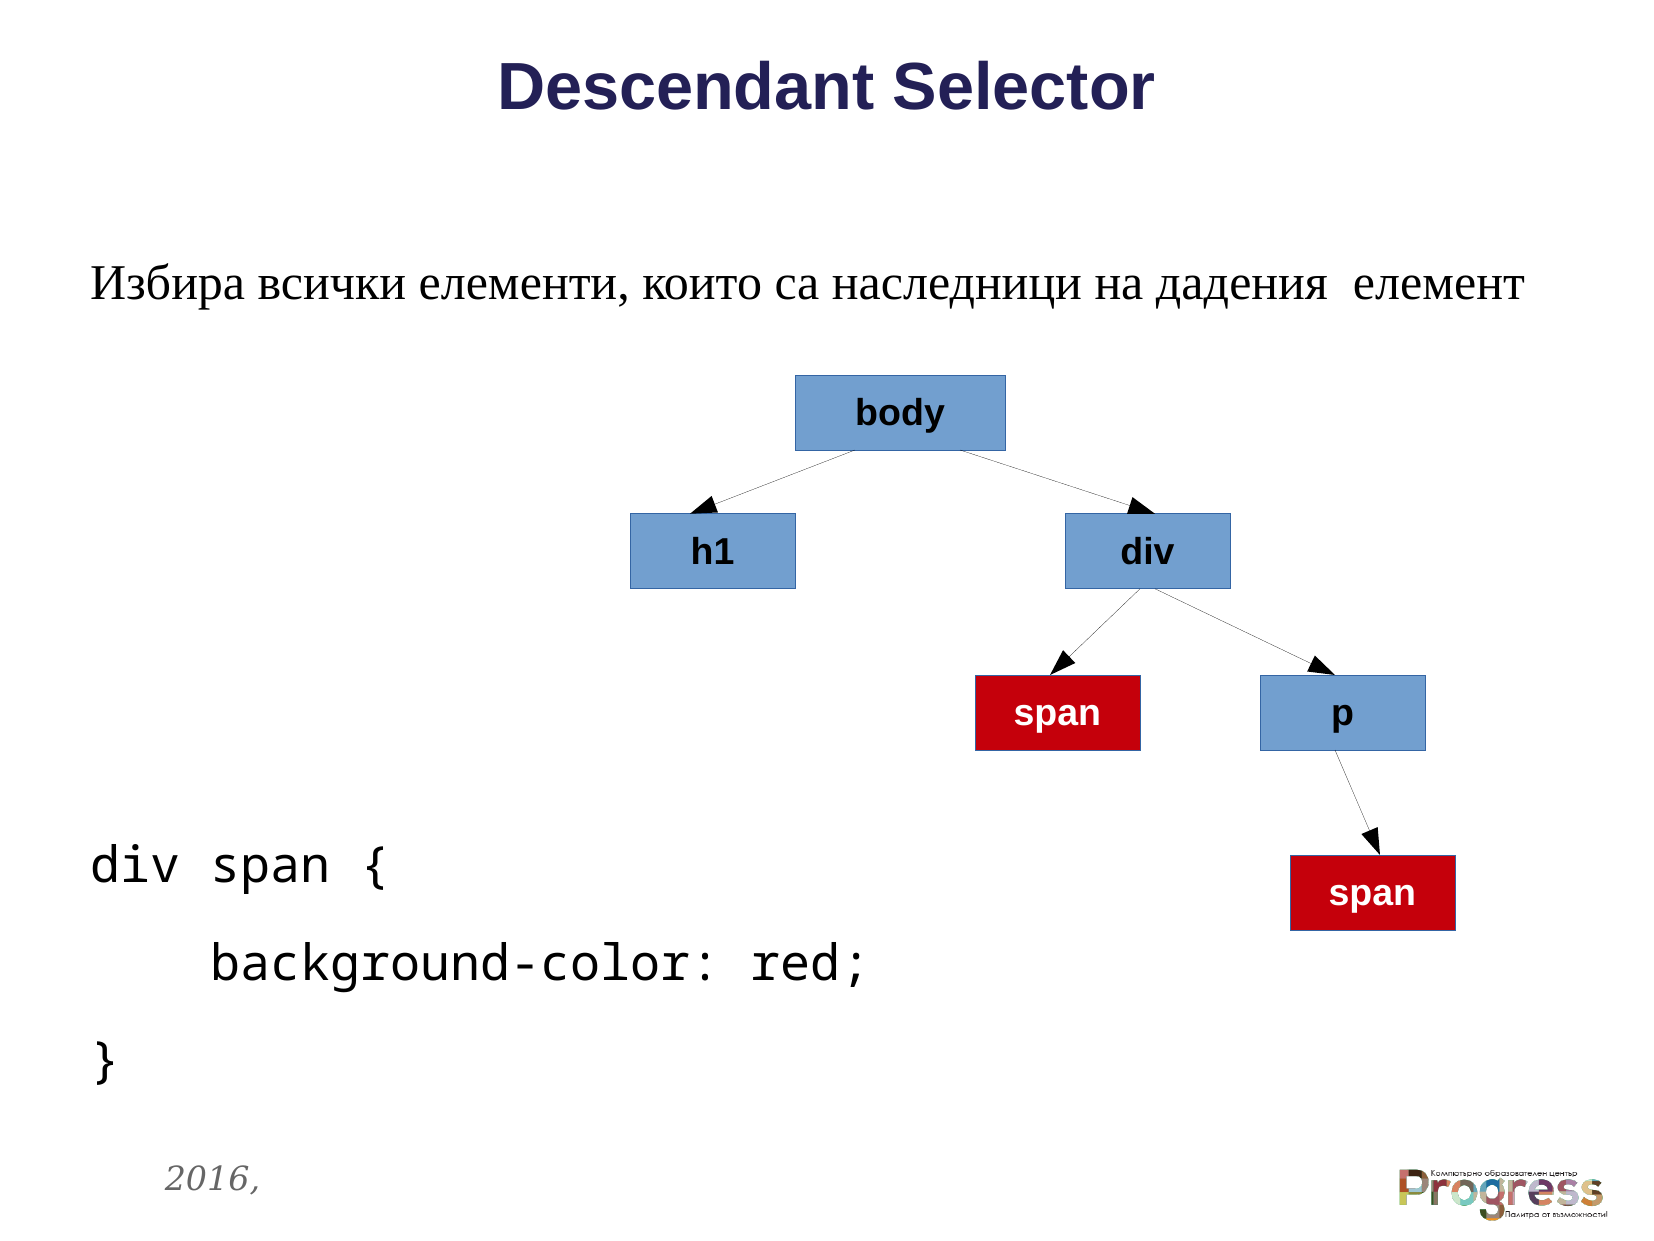

# Descendant Selector
Избира всички елементи, които са наследници на дадения елемент
div span {
 background-color: red;
}
body
h1
div
span
p
span
2016,